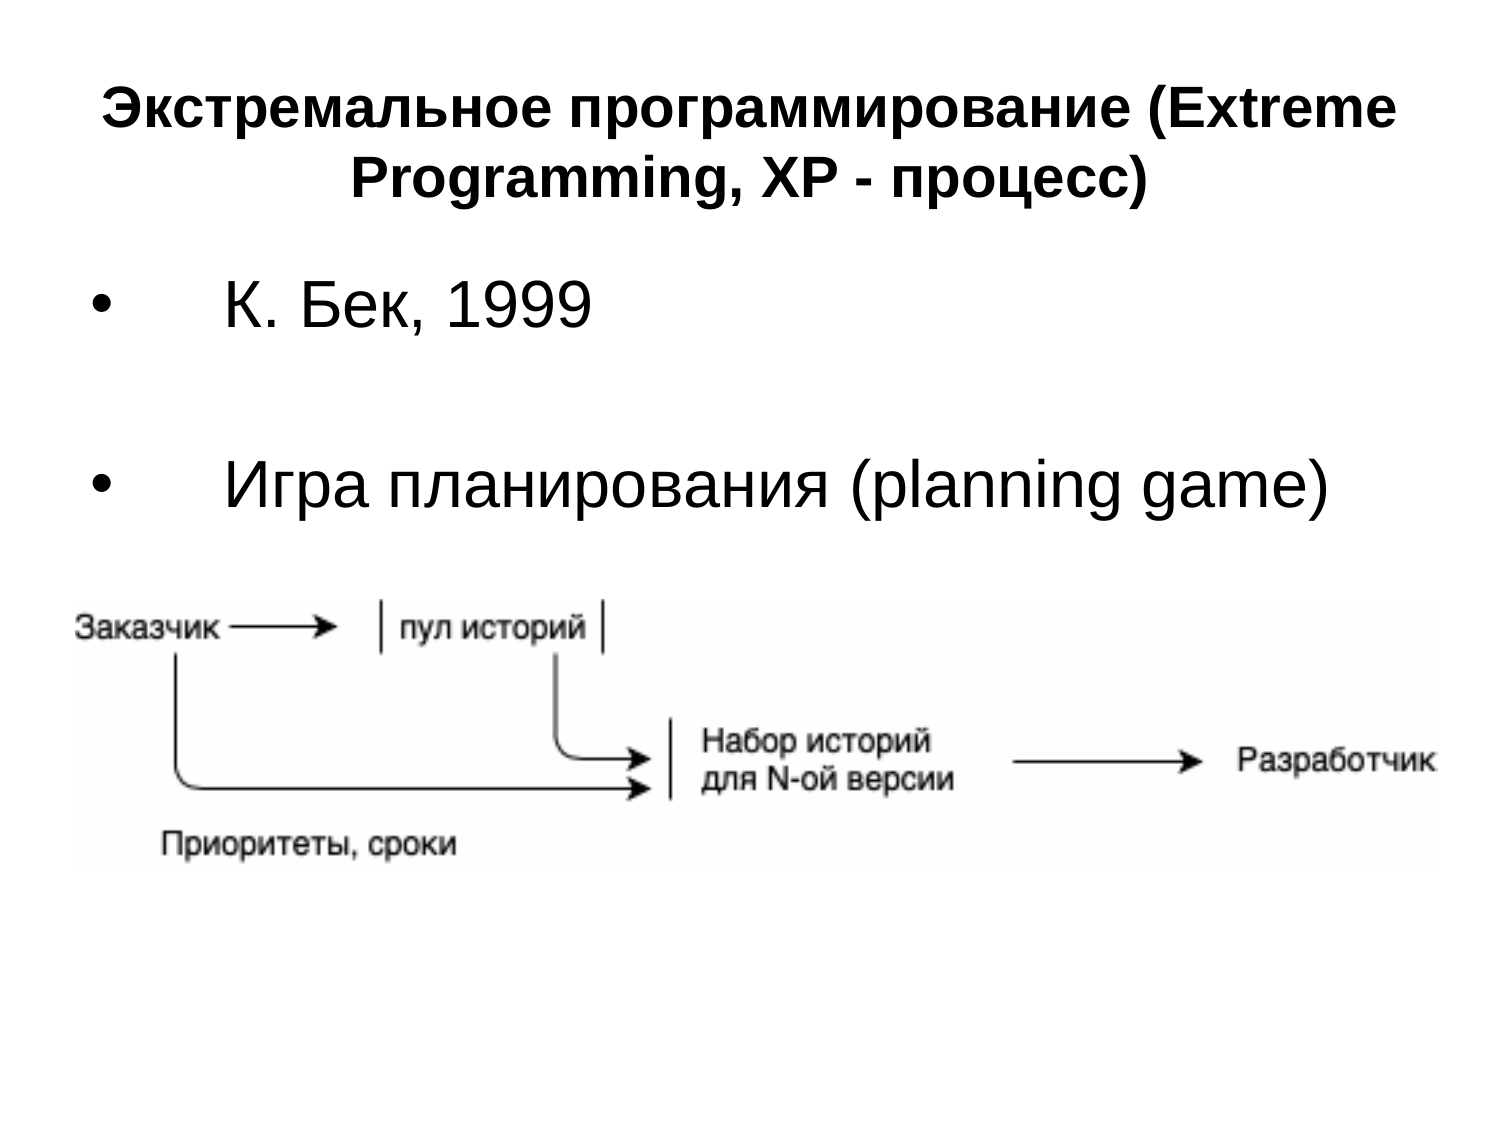

# Экстремальное программирование (Extreme Programming, XP - процесс)
К. Бек, 1999
Игра планирования (planning game)